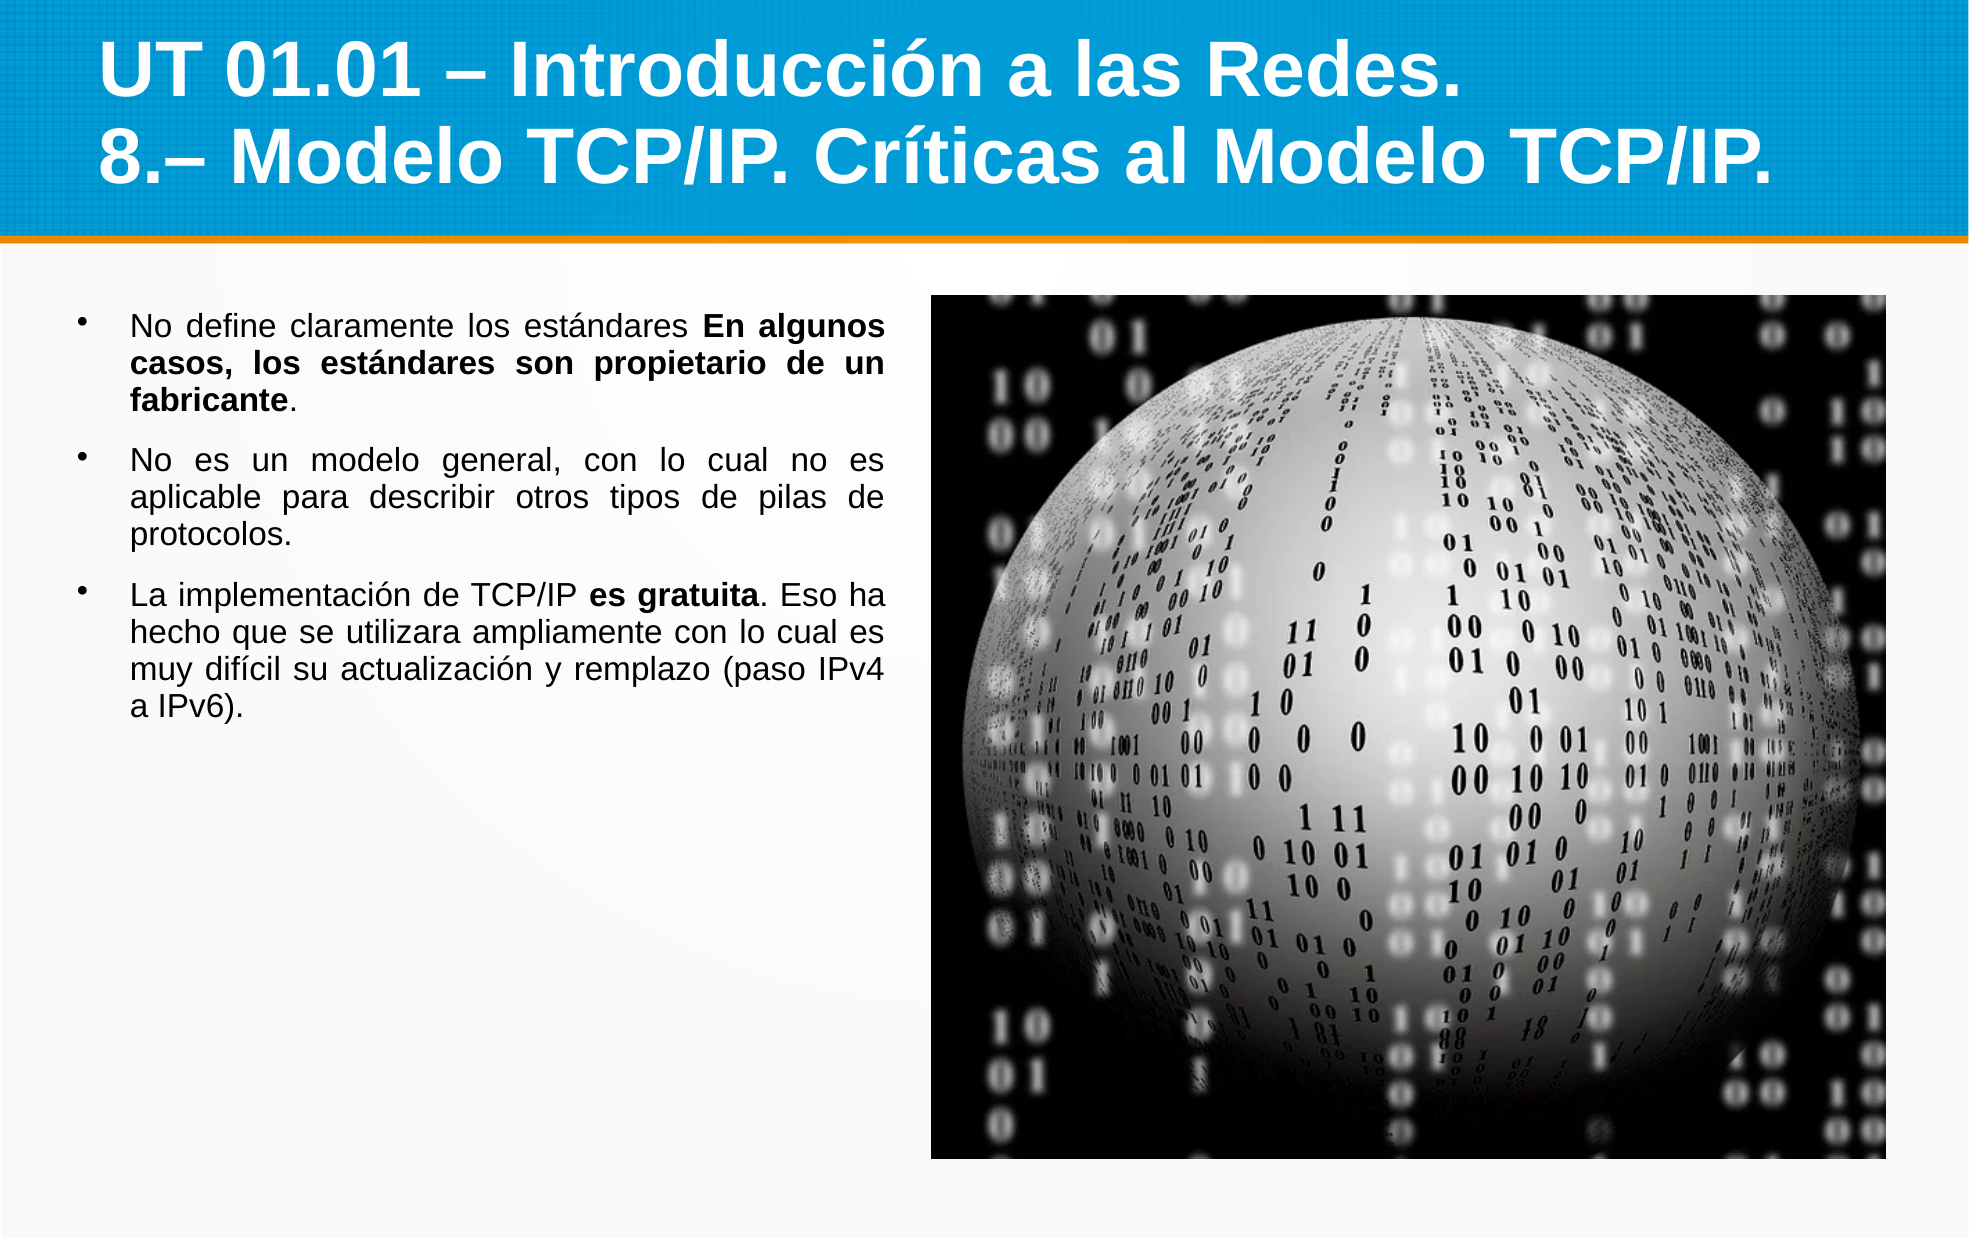

# UT 01.01 – Introducción a las Redes. 8.– Modelo TCP/IP. Críticas al Modelo TCP/IP.
No define claramente los estándares En algunos casos, los estándares son propietario de un fabricante.
No es un modelo general, con lo cual no es aplicable para describir otros tipos de pilas de protocolos.
La implementación de TCP/IP es gratuita. Eso ha hecho que se utilizara ampliamente con lo cual es muy difícil su actualización y remplazo (paso IPv4 a IPv6).